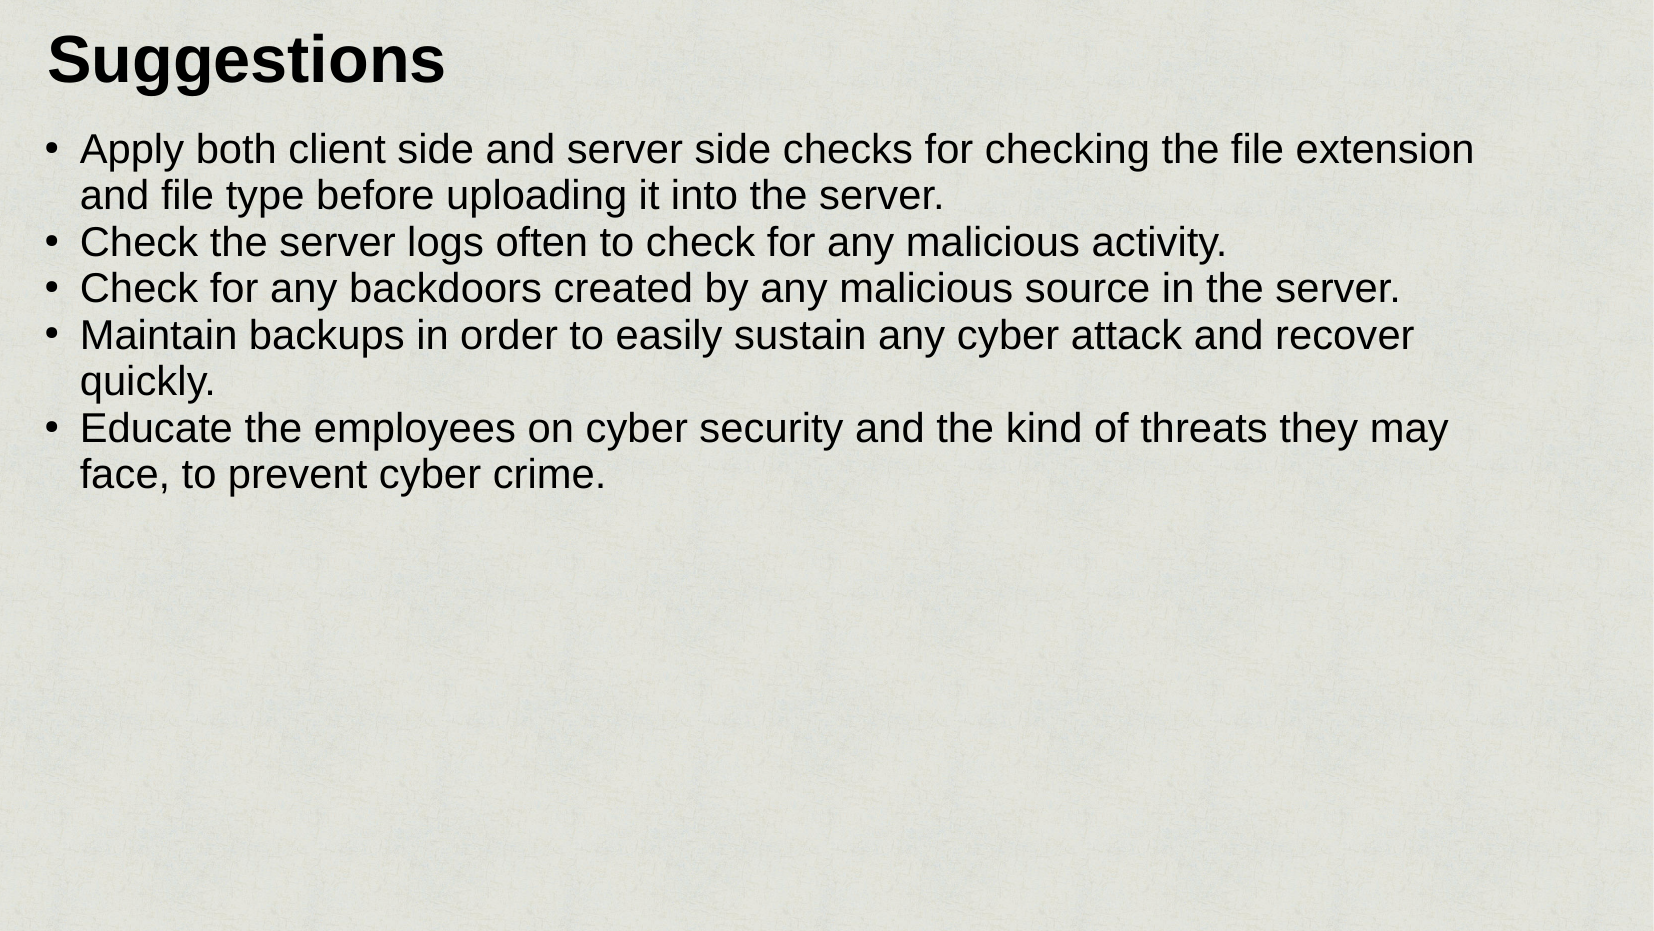

# Suggestions
Apply both client side and server side checks for checking the file extension and file type before uploading it into the server.
Check the server logs often to check for any malicious activity.
Check for any backdoors created by any malicious source in the server.
Maintain backups in order to easily sustain any cyber attack and recover quickly.
Educate the employees on cyber security and the kind of threats they may face, to prevent cyber crime.